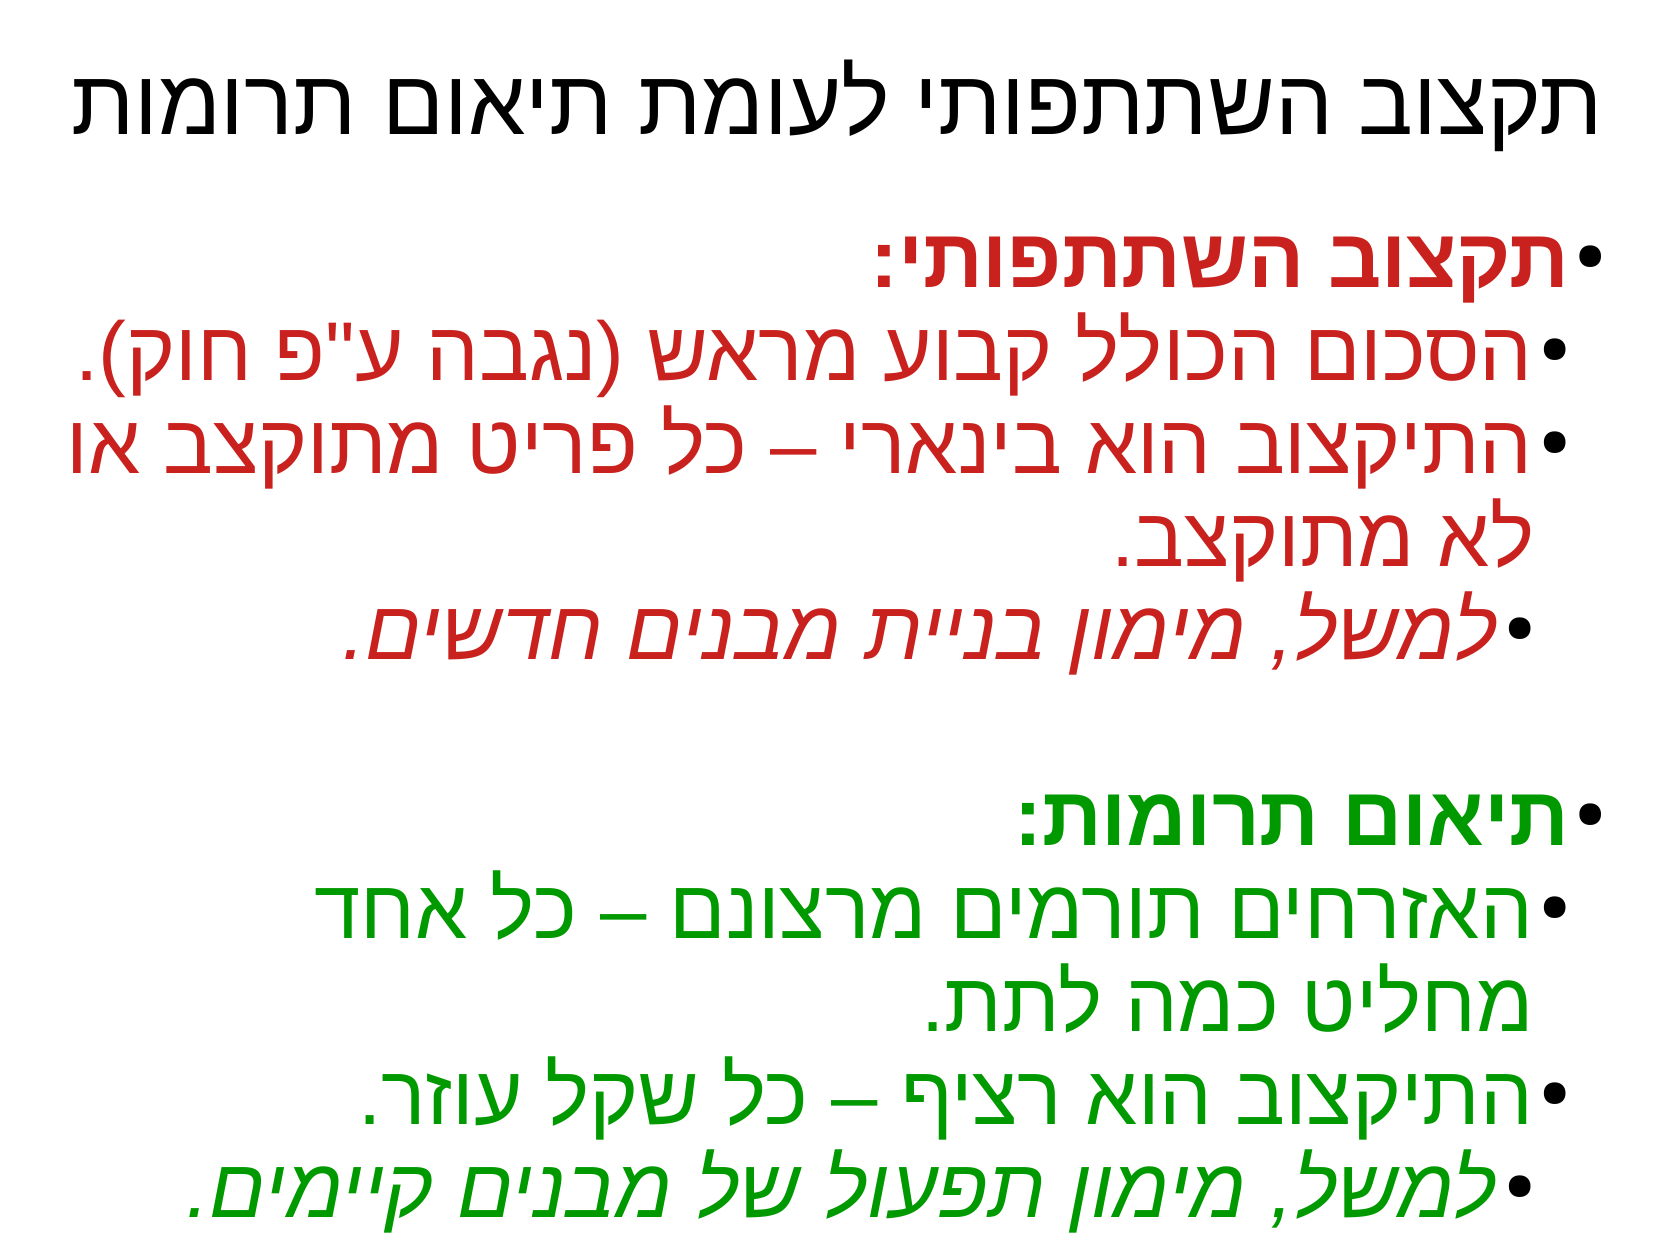

# תקצוב השתתפותי לעומת תיאום תרומות
תקצוב השתתפותי:
הסכום הכולל קבוע מראש (נגבה ע"פ חוק).
התיקצוב הוא בינארי – כל פריט מתוקצב או לא מתוקצב.
למשל, מימון בניית מבנים חדשים.
תיאום תרומות:
האזרחים תורמים מרצונם – כל אחד מחליט כמה לתת.
התיקצוב הוא רציף – כל שקל עוזר.
למשל, מימון תפעול של מבנים קיימים.